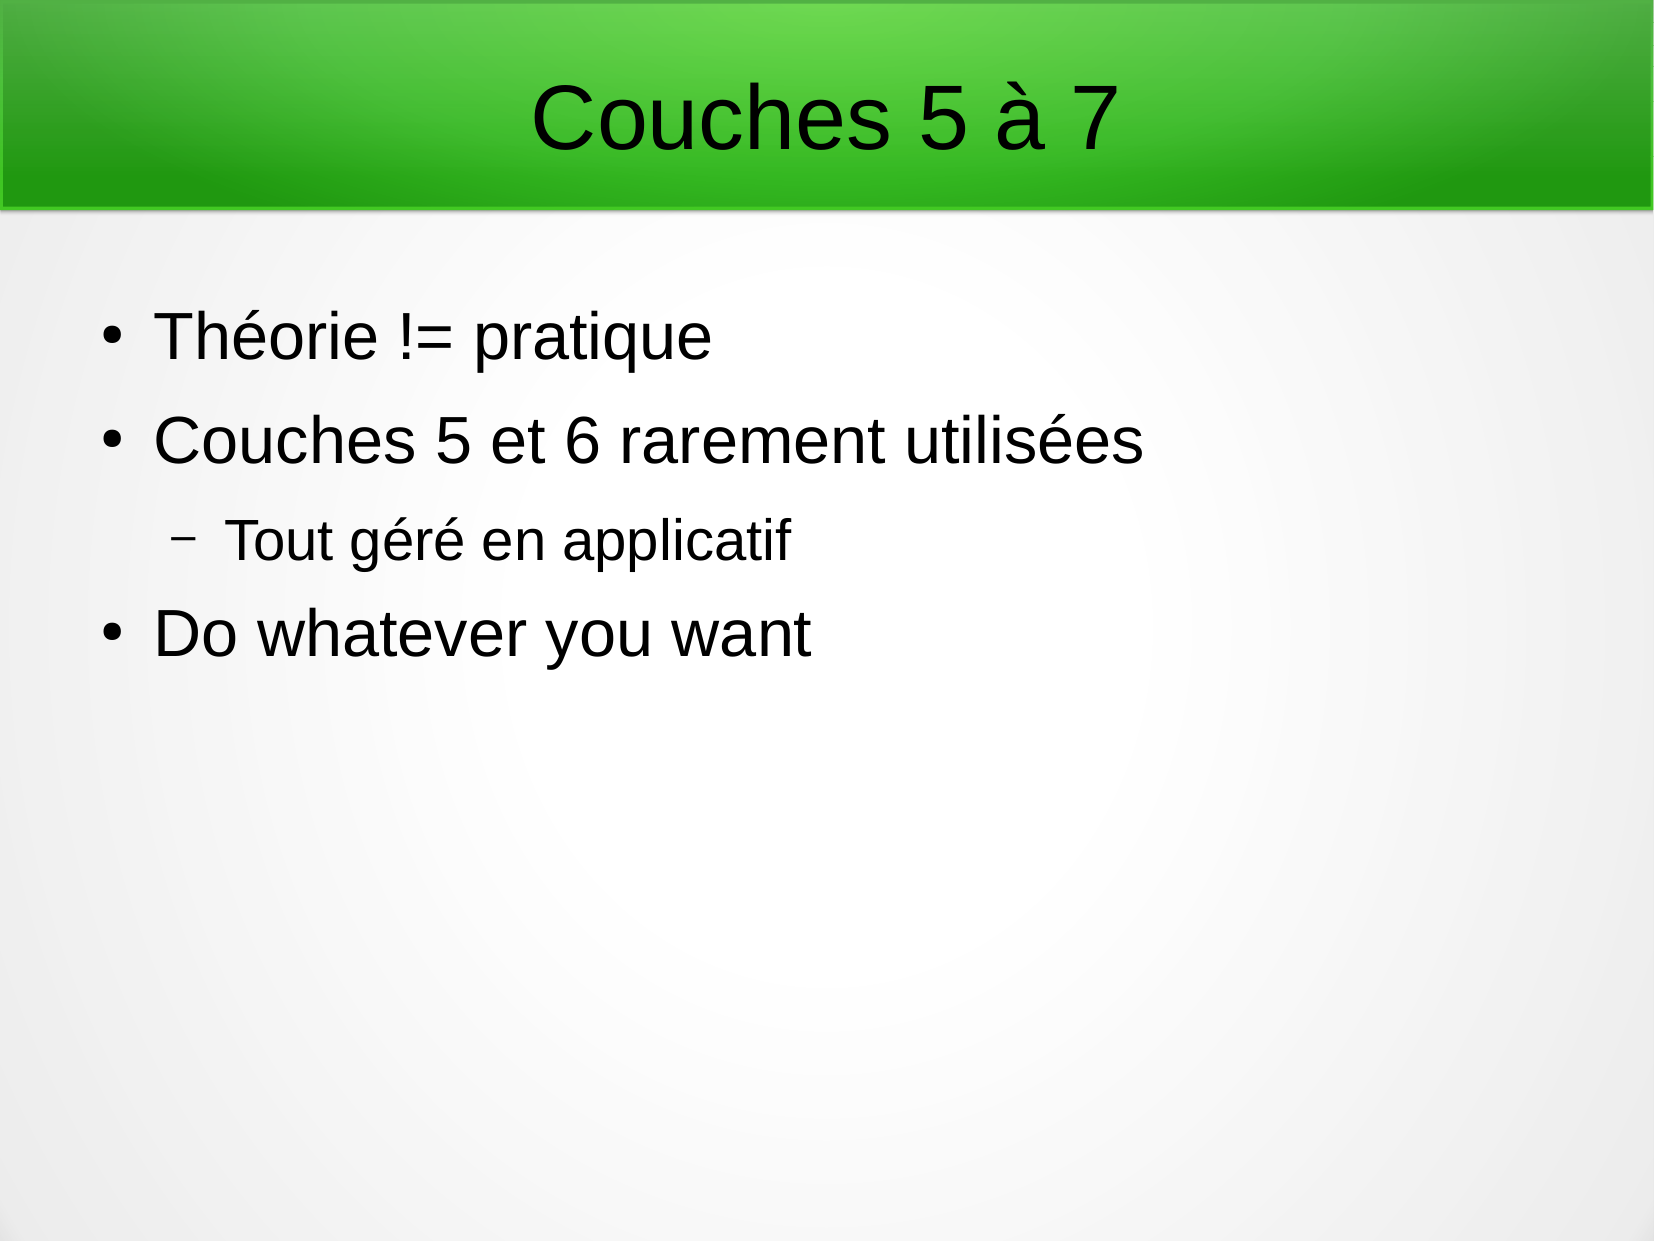

# Couches 5 à 7
Théorie != pratique
Couches 5 et 6 rarement utilisées
Tout géré en applicatif
Do whatever you want